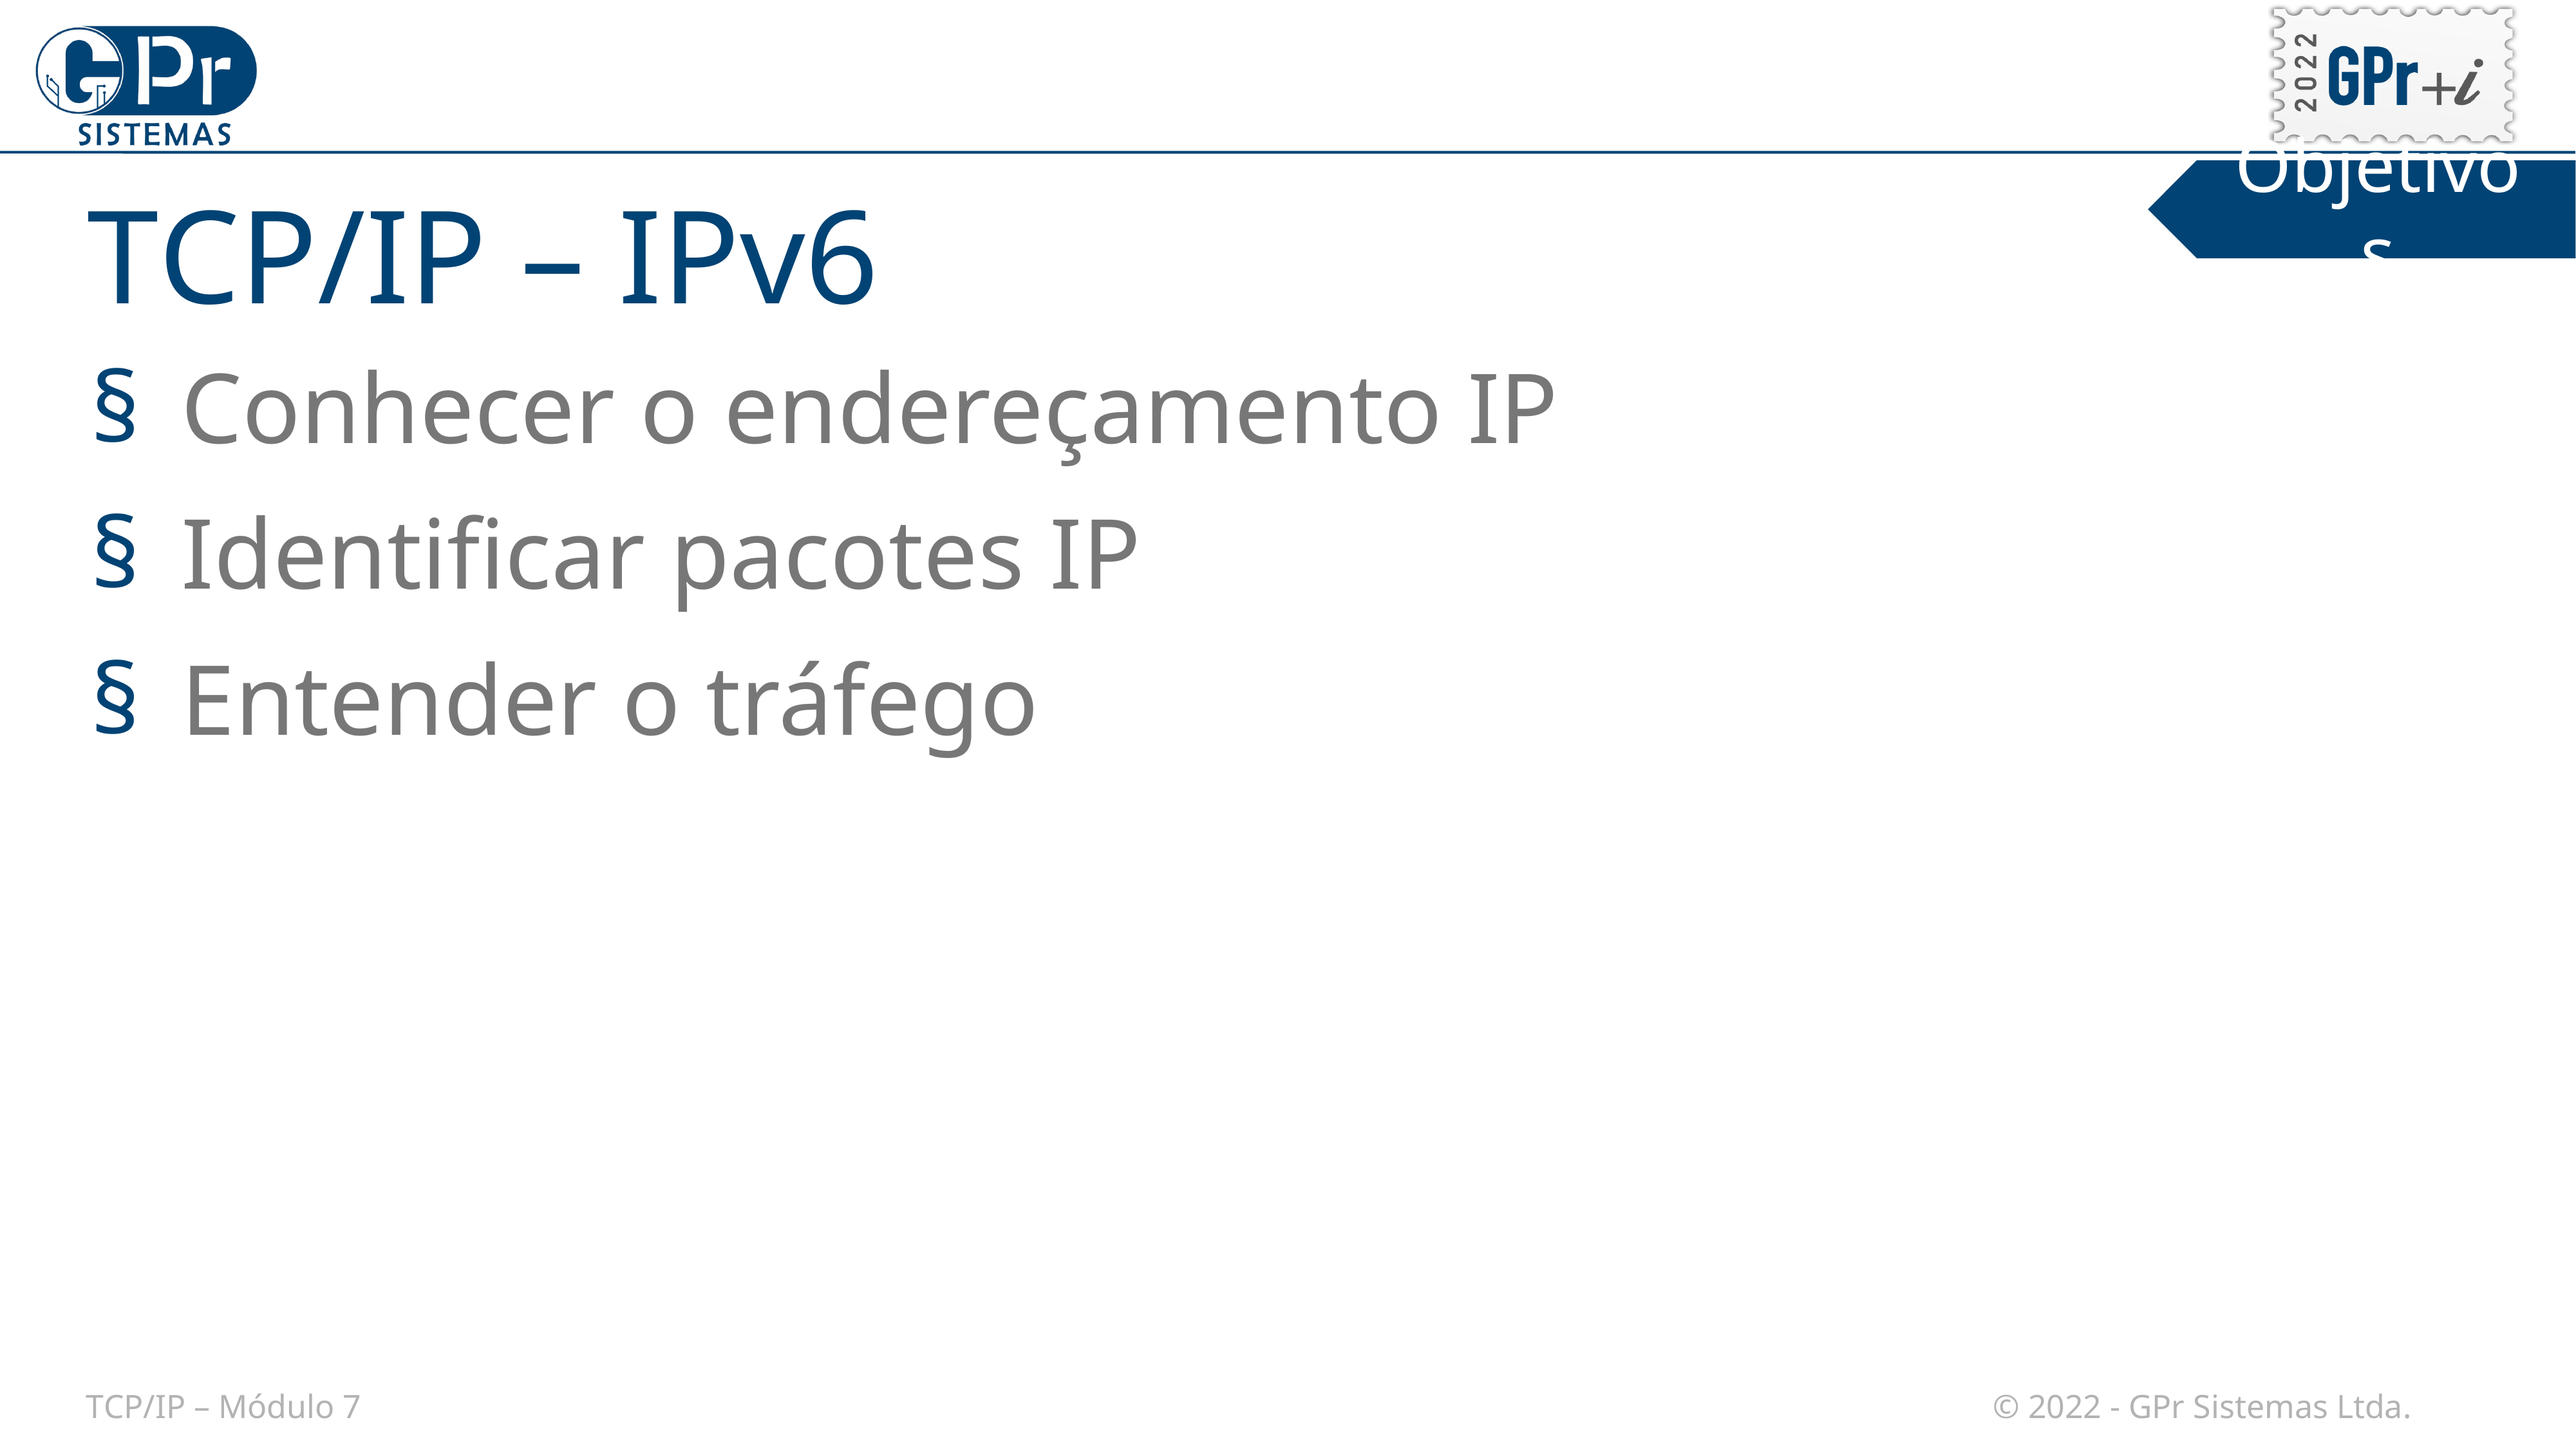

Objetivos
TCP/IP – IPv6
# Conhecer o endereçamento IP
Identificar pacotes IP
Entender o tráfego